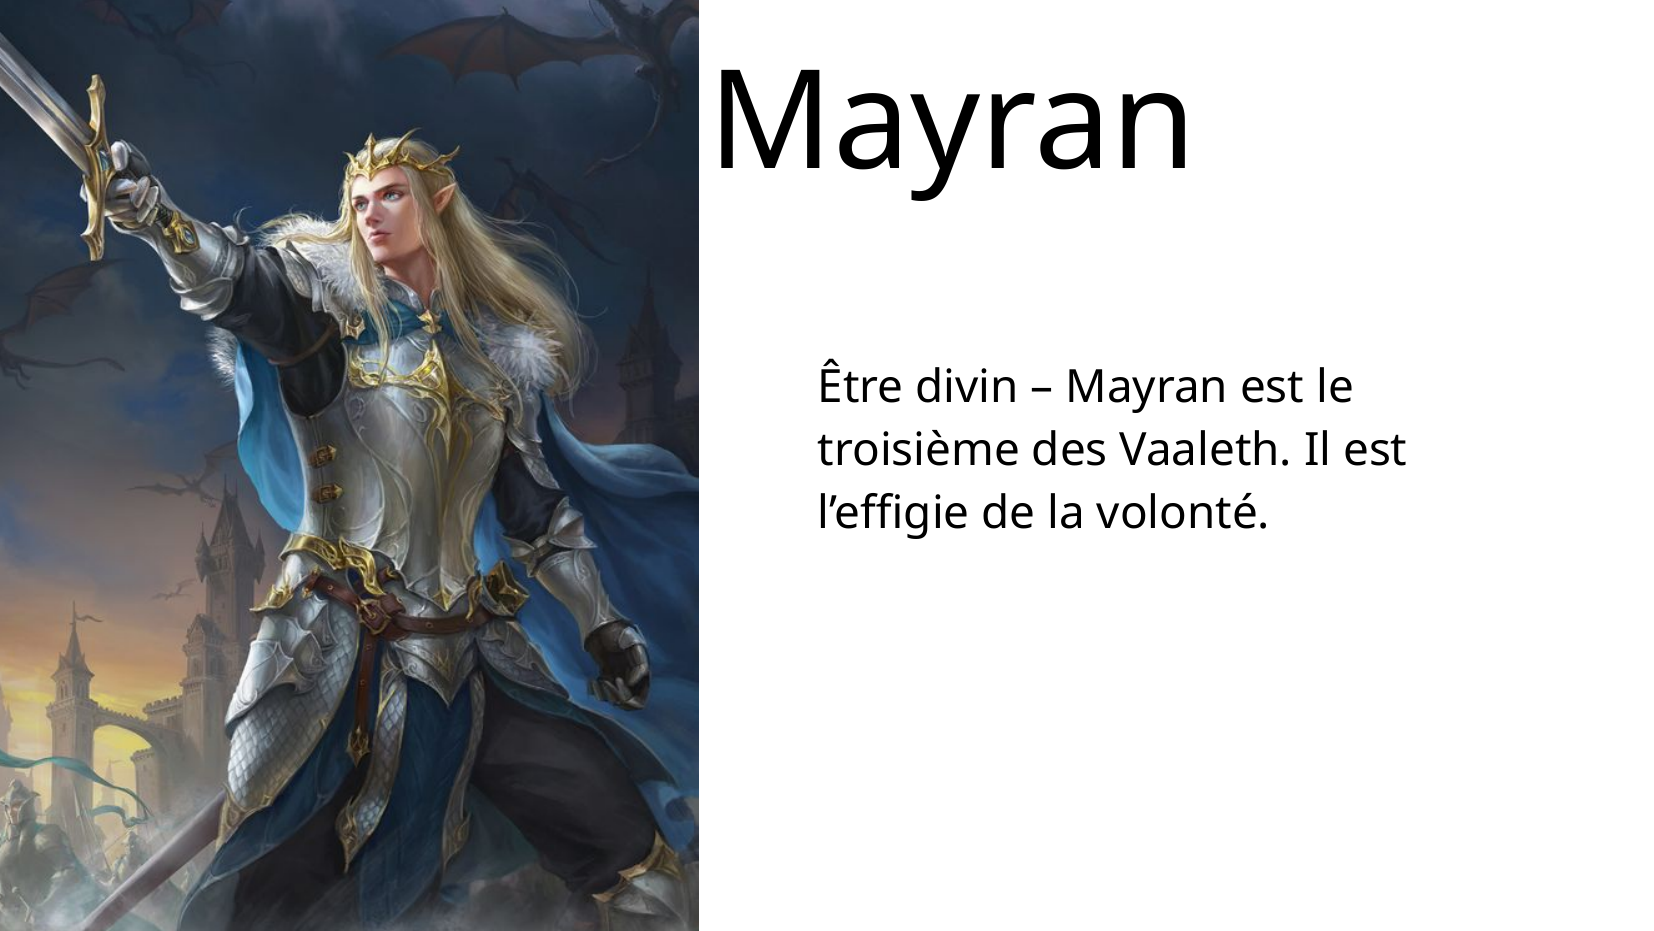

# Mayran
Être divin – Mayran est le troisième des Vaaleth. Il est l’effigie de la volonté.